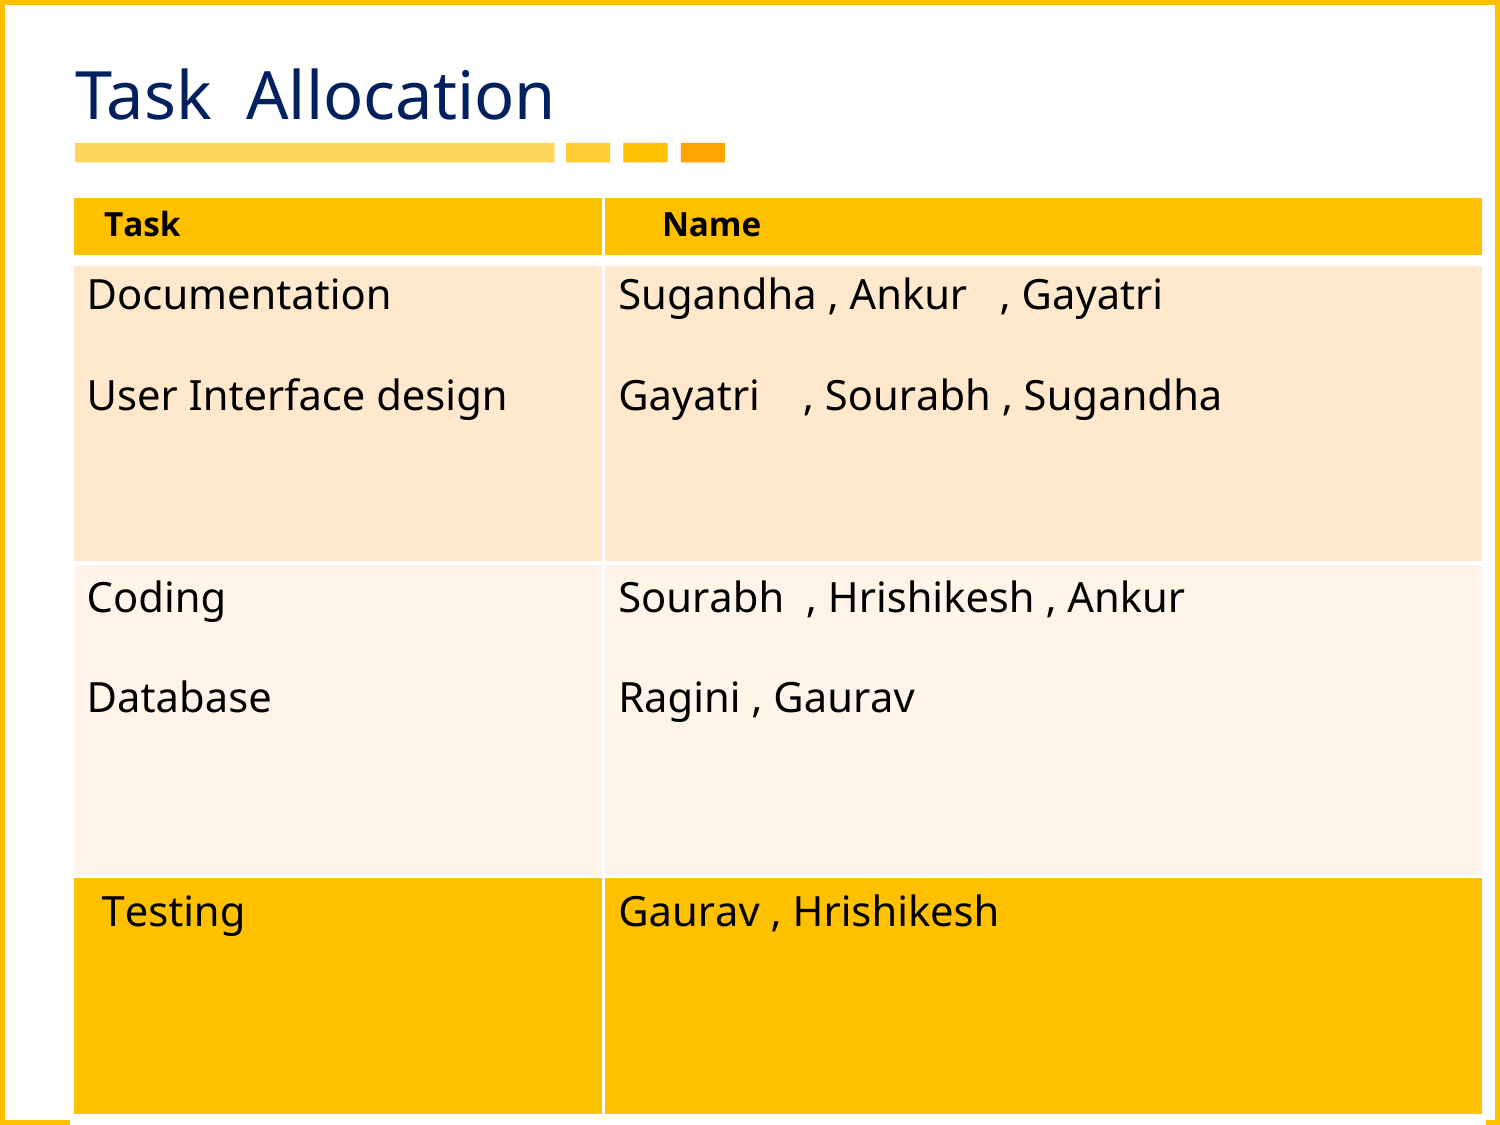

# Task Allocation
| Task | Name |
| --- | --- |
| Documentation User Interface design | Sugandha , Ankur , Gayatri Gayatri , Sourabh , Sugandha |
| Coding Database | Sourabh , Hrishikesh , Ankur Ragini , Gaurav |
| Testing | Gaurav , Hrishikesh |